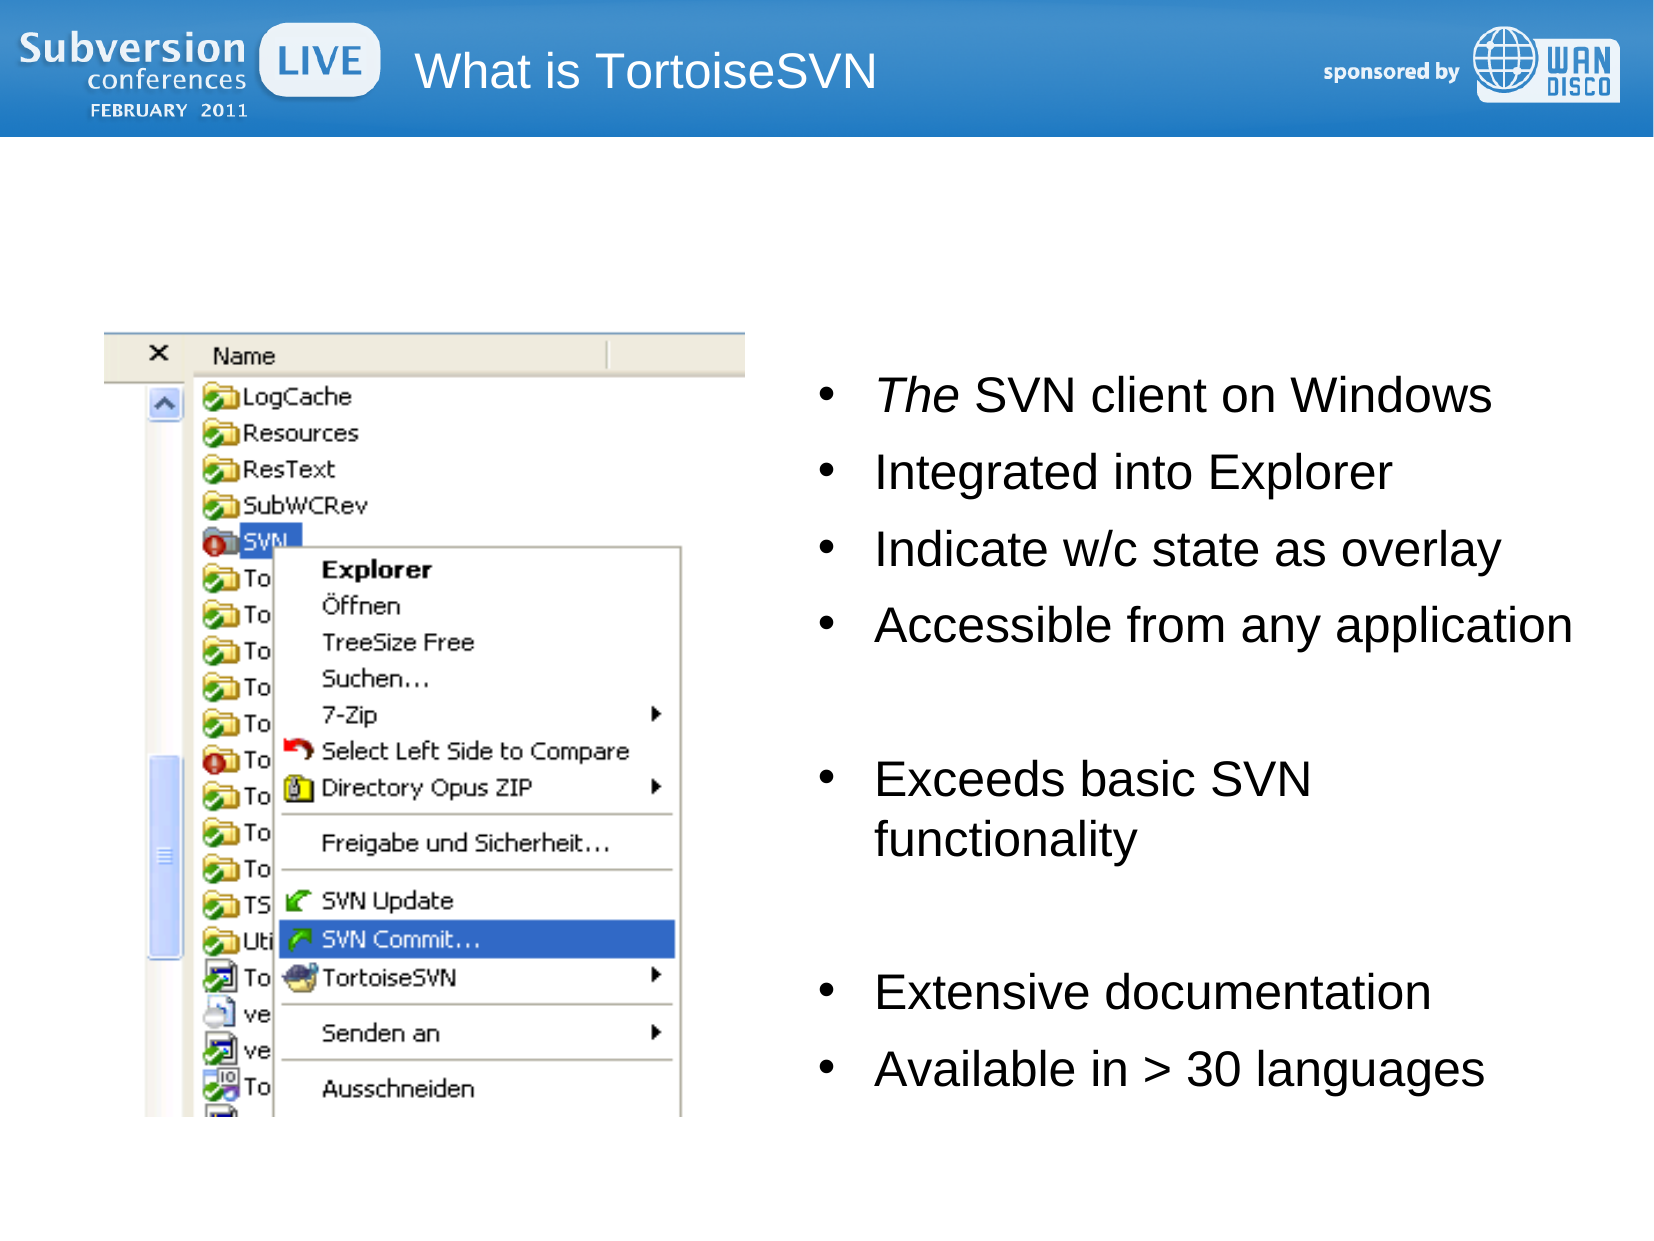

# What is TortoiseSVN
The SVN client on Windows
Integrated into Explorer
Indicate w/c state as overlay
Accessible from any application
Exceeds basic SVN functionality
Extensive documentation
Available in > 30 languages